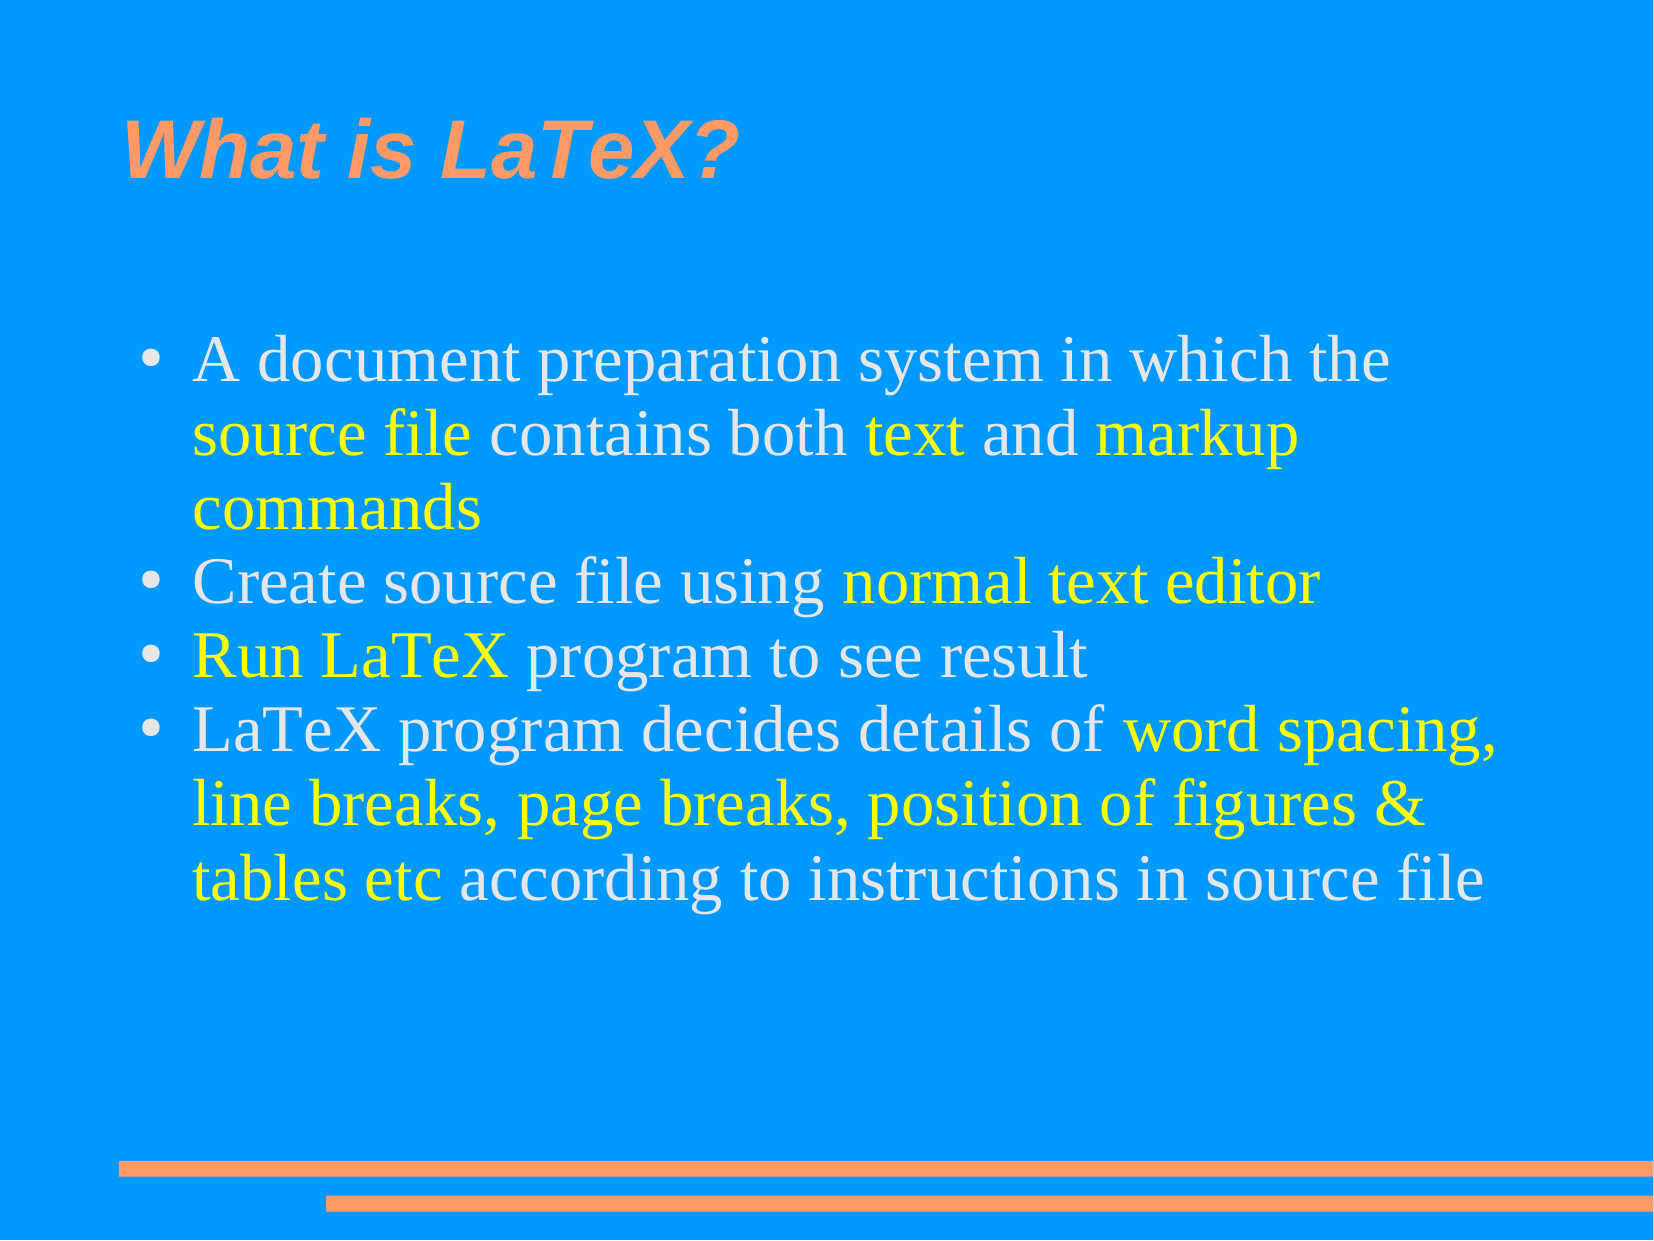

# What is LaTeX?
A document preparation system in which the source file contains both text and markup commands
Create source file using normal text editor
Run LaTeX program to see result
LaTeX program decides details of word spacing, line breaks, page breaks, position of figures & tables etc according to instructions in source file